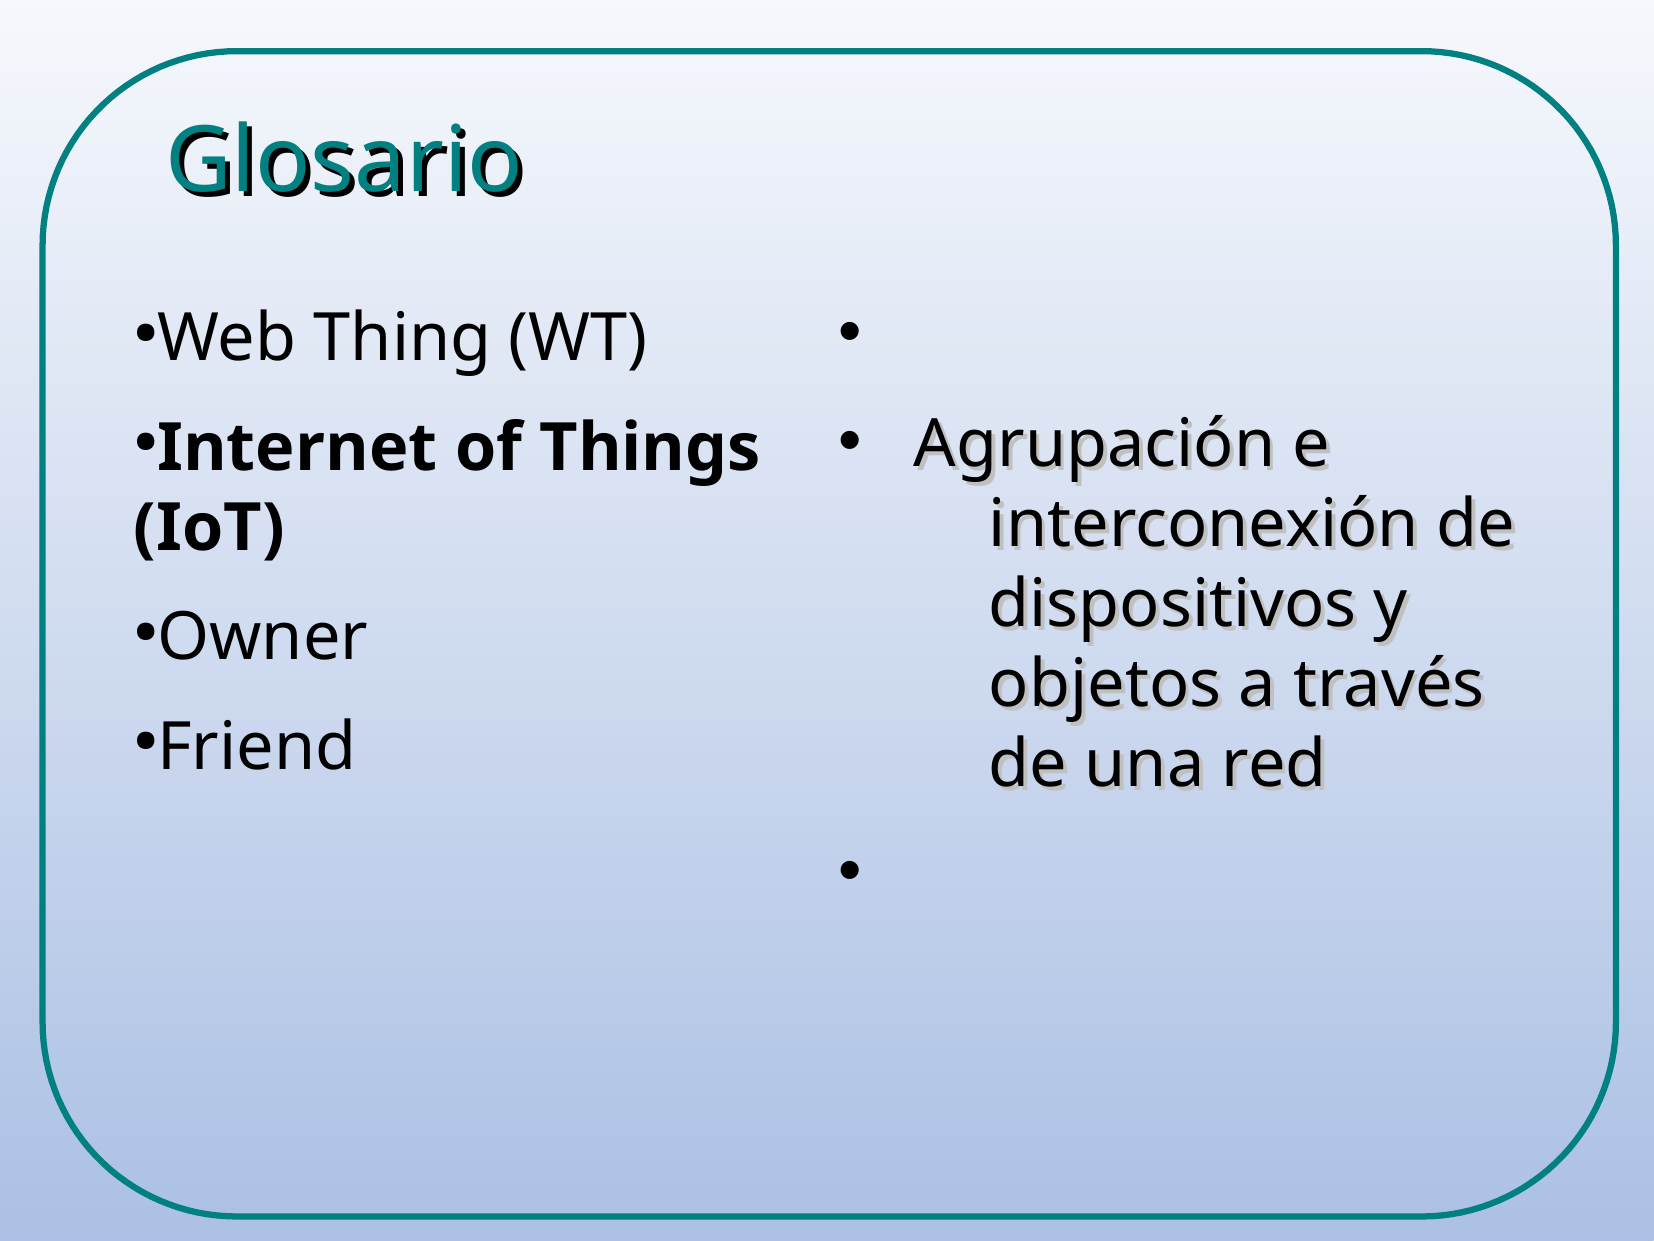

# Glosario
Agrupación e interconexión de dispositivos y objetos a través de una red
Web Thing (WT)
Internet of Things (IoT)
Owner
Friend